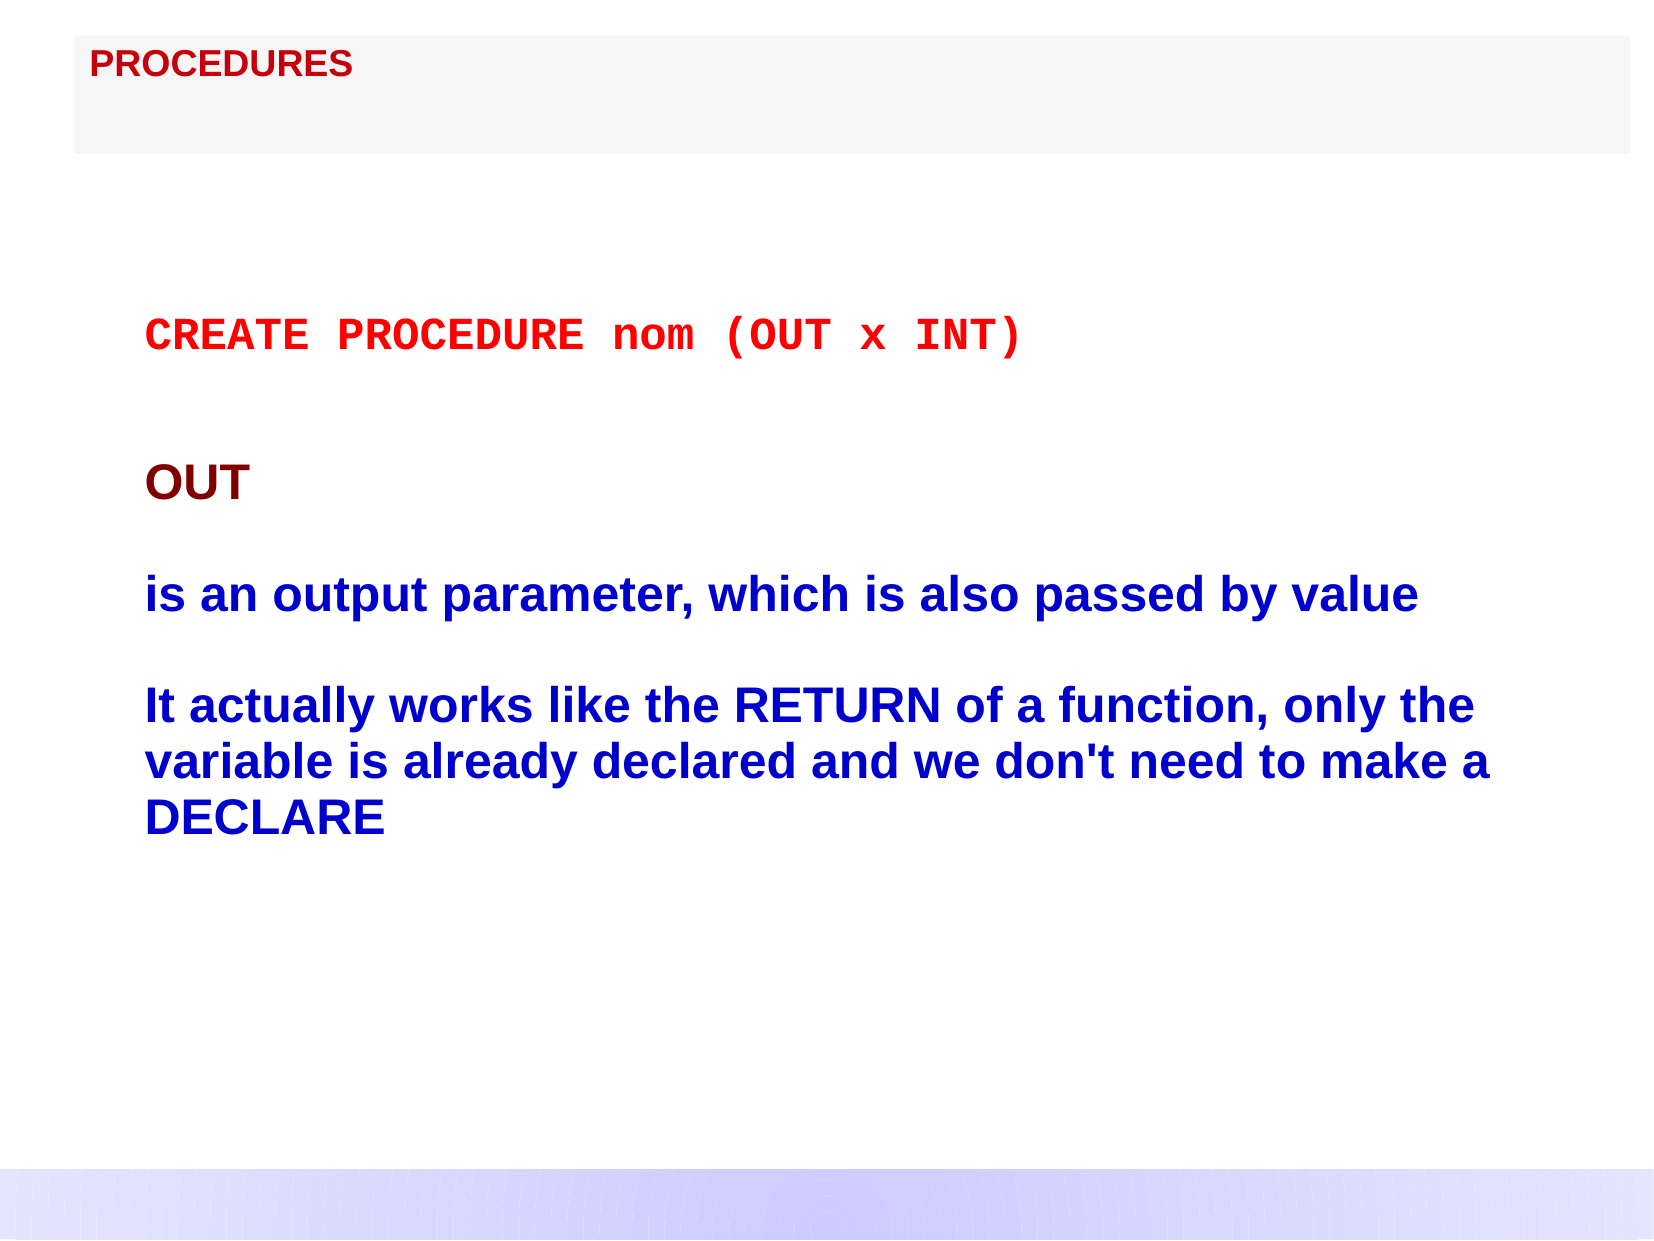

PROCEDURES
CREATE PROCEDURE nom (OUT x INT)
OUT
is an output parameter, which is also passed by value
It actually works like the RETURN of a function, only the variable is already declared and we don't need to make a DECLARE